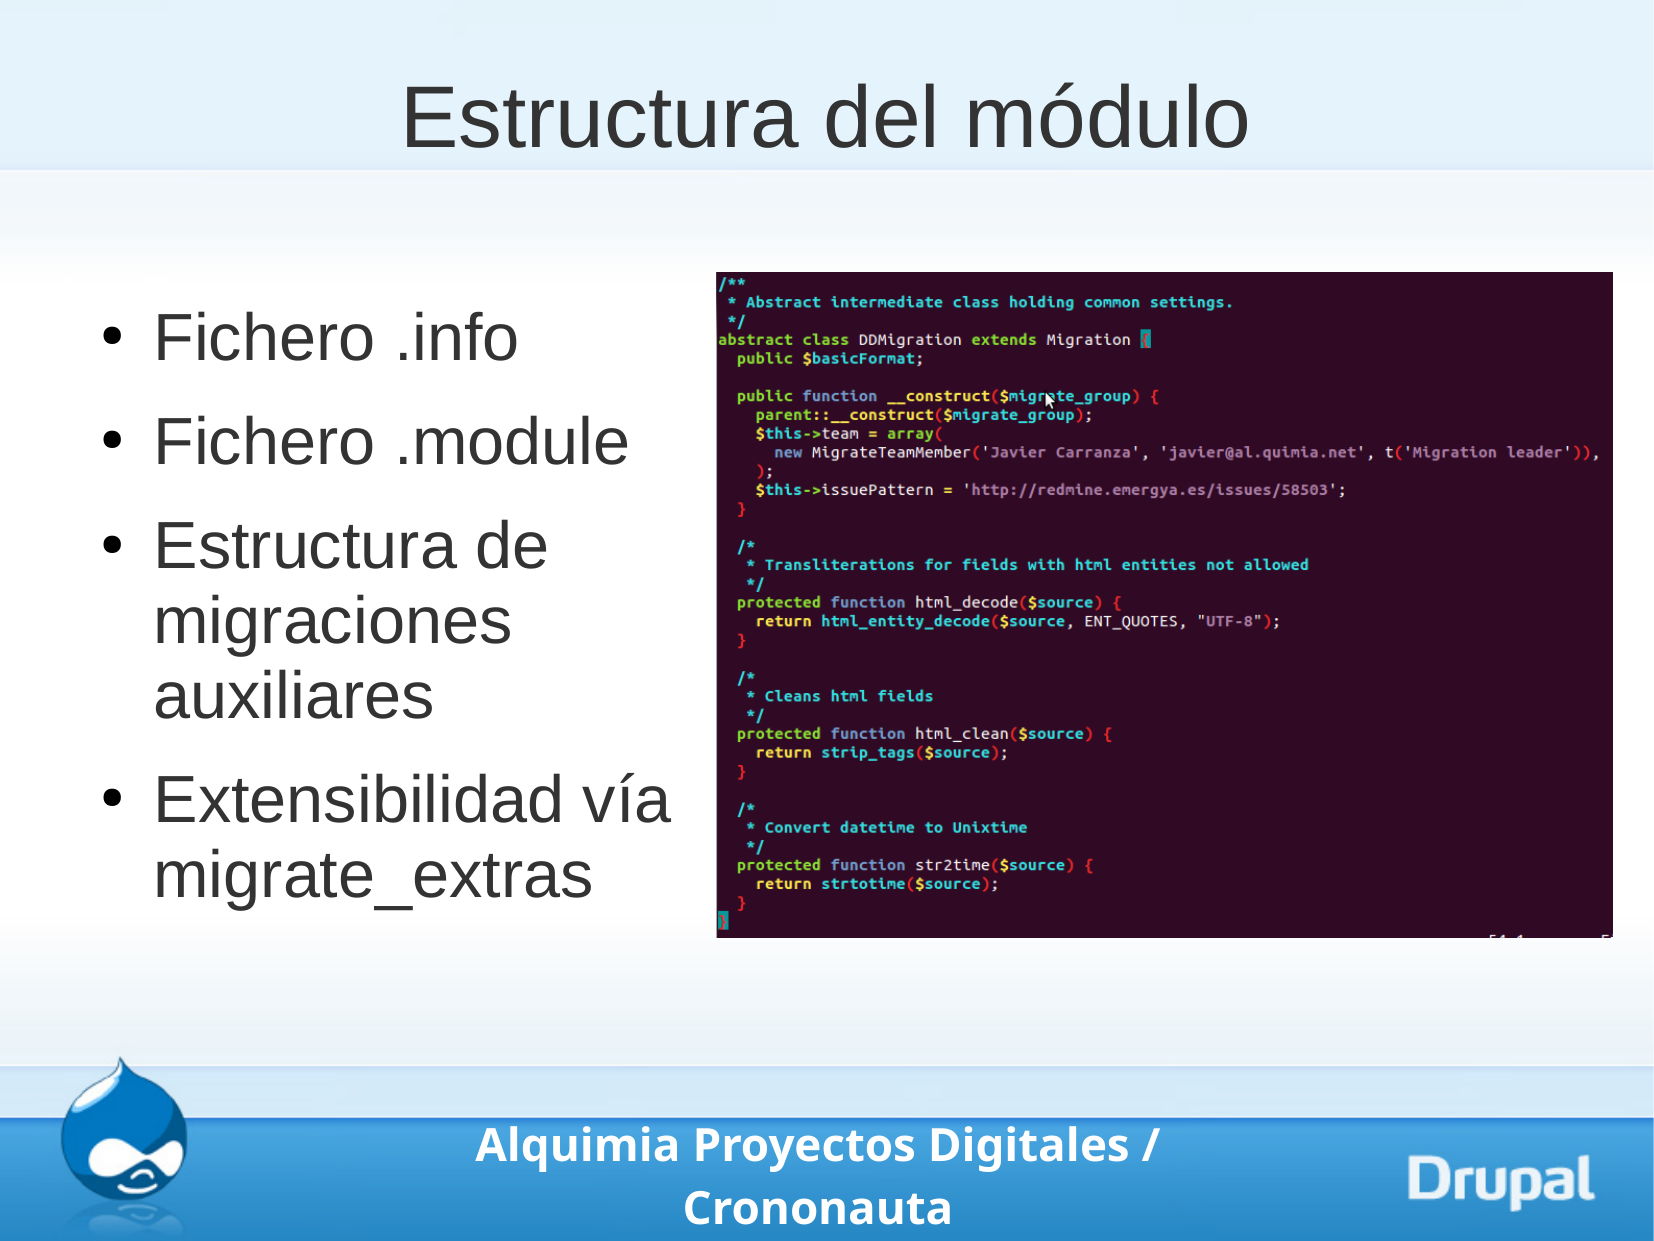

# Estructura del módulo
Fichero .info
Fichero .module
Estructura de migraciones auxiliares
Extensibilidad vía migrate_extras
Alquimia Proyectos Digitales / Crononauta